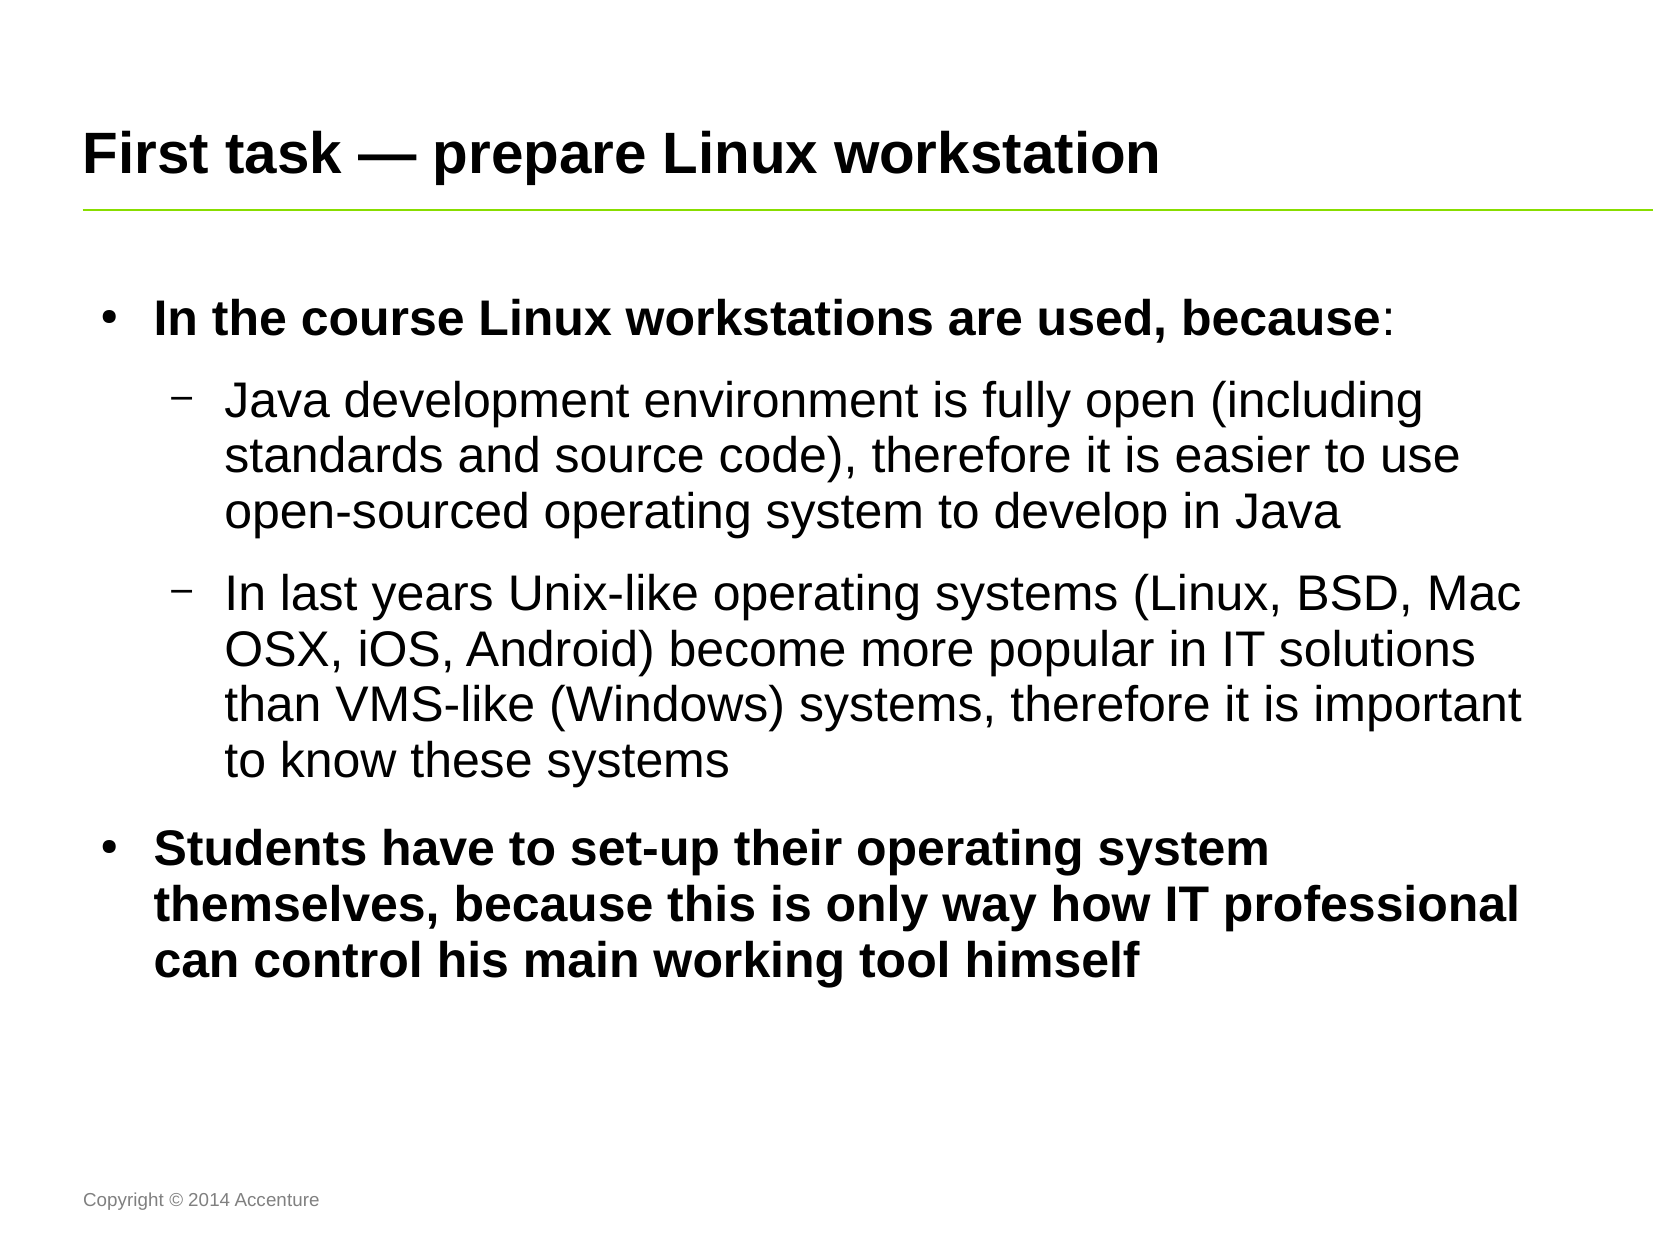

# First task — prepare Linux workstation
In the course Linux workstations are used, because:
Java development environment is fully open (including standards and source code), therefore it is easier to use open-sourced operating system to develop in Java
In last years Unix-like operating systems (Linux, BSD, Mac OSX, iOS, Android) become more popular in IT solutions than VMS-like (Windows) systems, therefore it is important to know these systems
Students have to set-up their operating system themselves, because this is only way how IT professional can control his main working tool himself